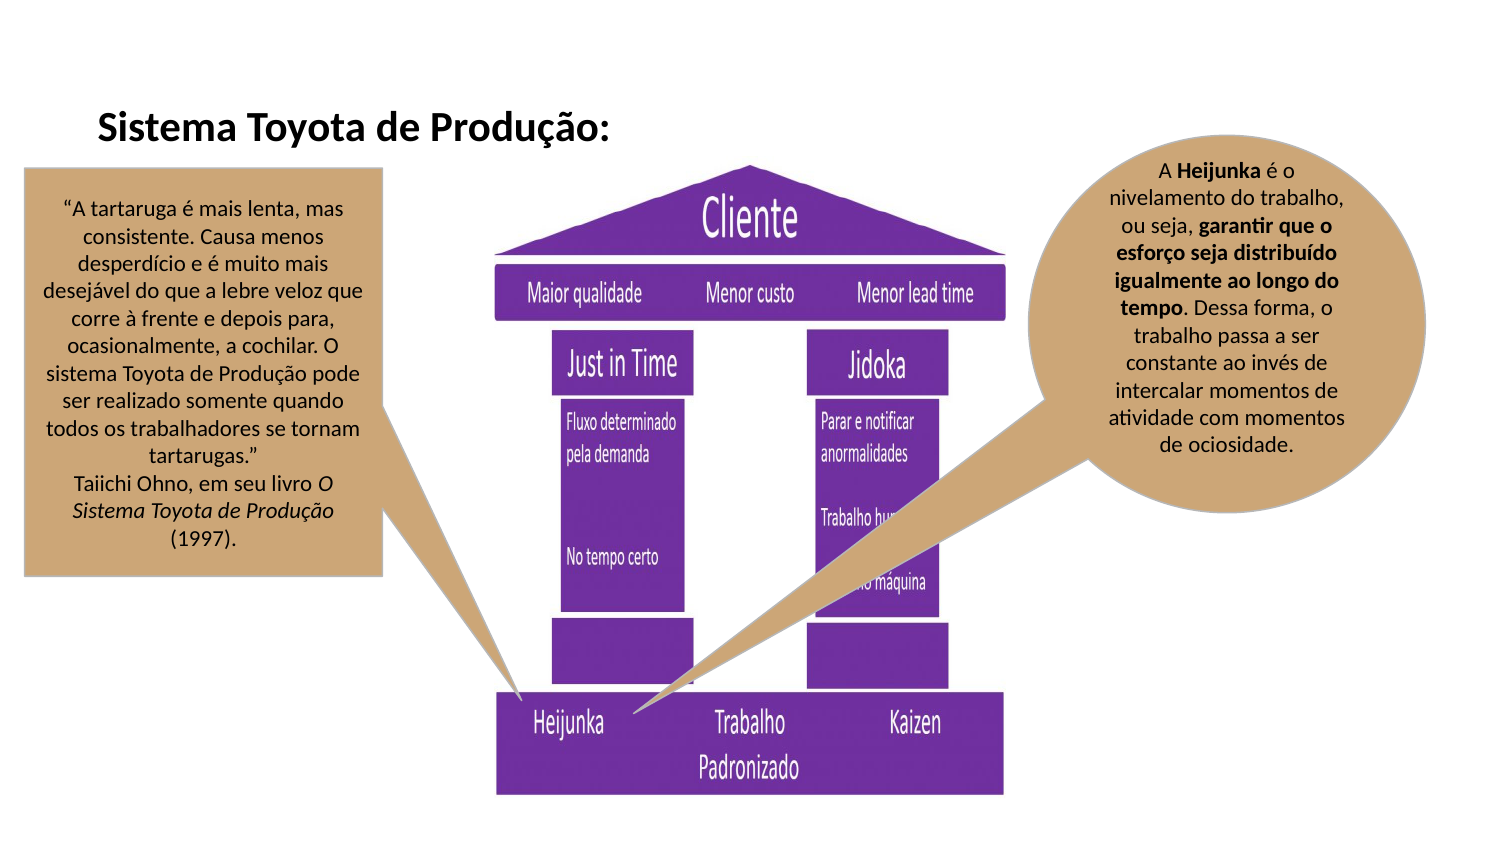

Sistema Toyota de Produção:
A Heijunka é o nivelamento do trabalho, ou seja, garantir que o esforço seja distribuído igualmente ao longo do tempo. Dessa forma, o trabalho passa a ser constante ao invés de intercalar momentos de atividade com momentos de ociosidade.
“A tartaruga é mais lenta, mas consistente. Causa menos desperdício e é muito mais desejável do que a lebre veloz que corre à frente e depois para, ocasionalmente, a cochilar. O sistema Toyota de Produção pode ser realizado somente quando todos os trabalhadores se tornam tartarugas.”
Taiichi Ohno, em seu livro O Sistema Toyota de Produção (1997).